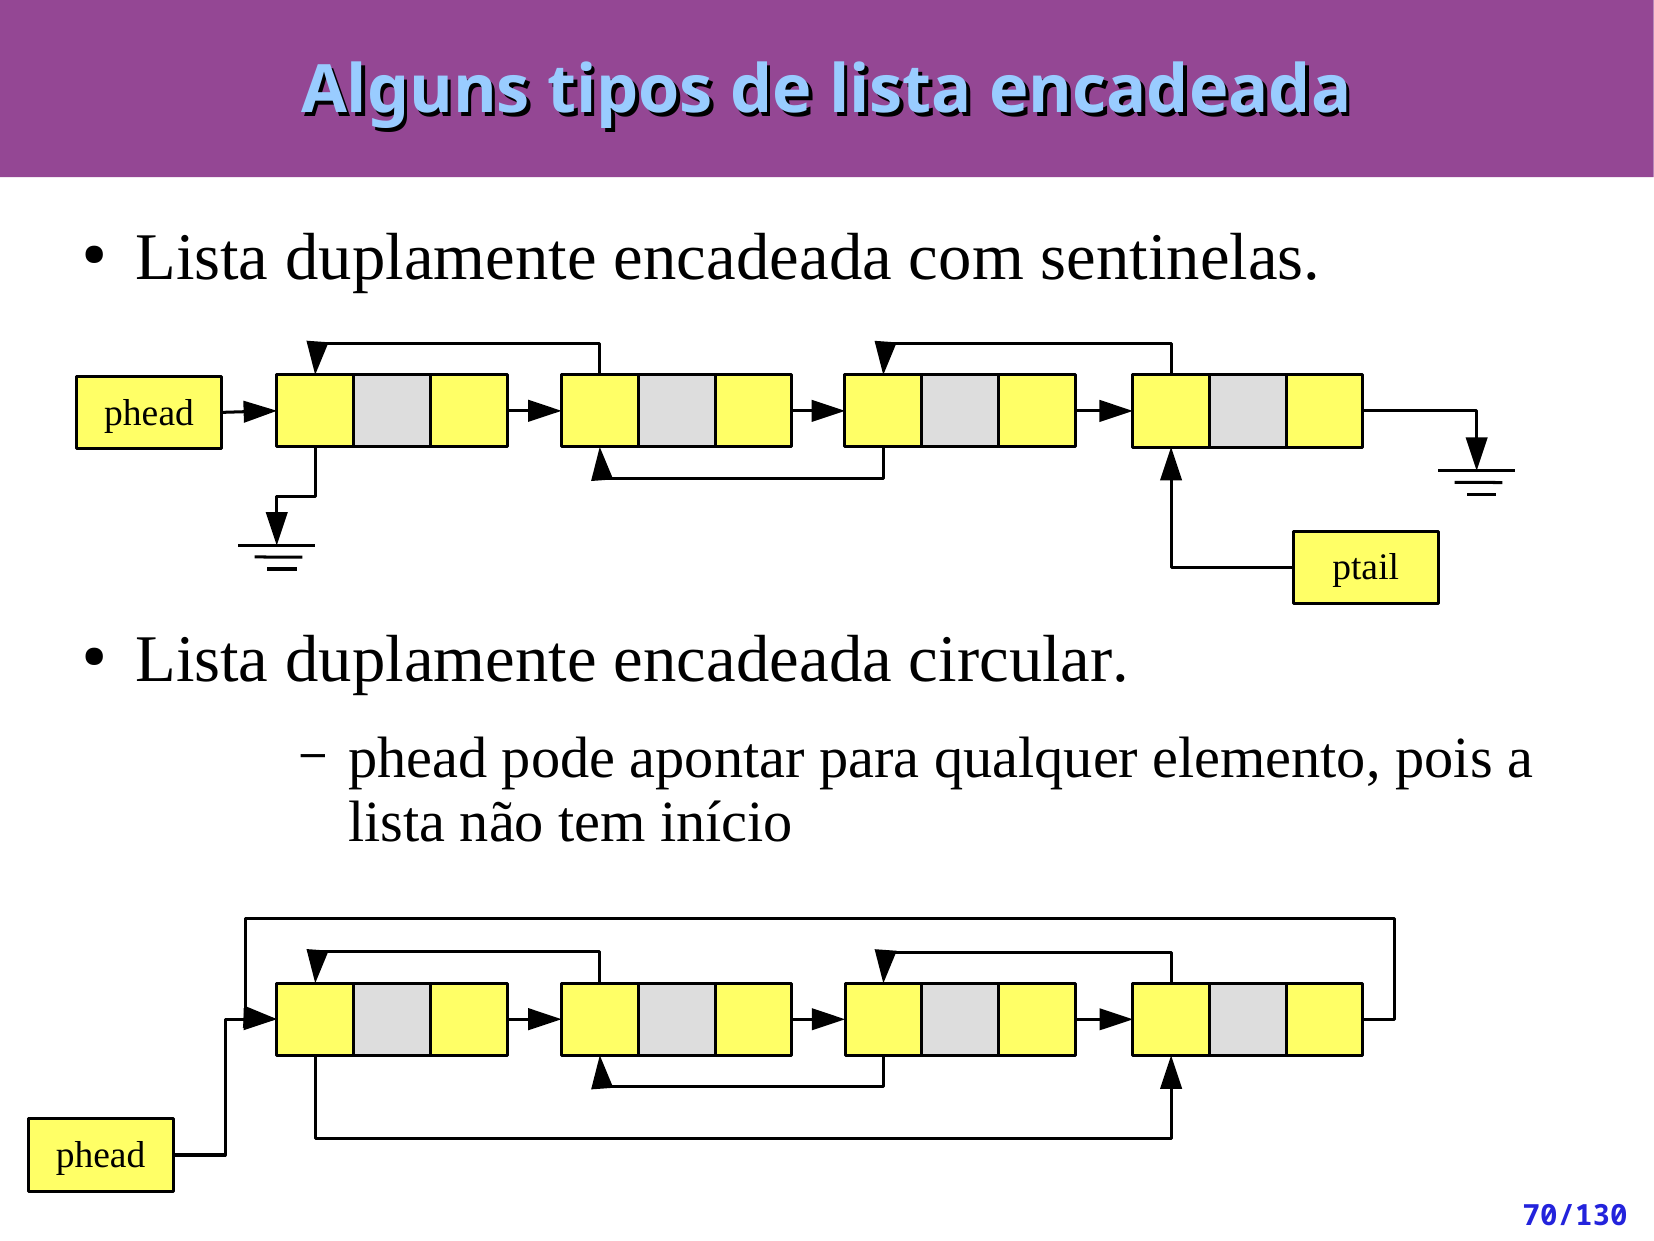

# Alguns tipos de lista encadeada
Lista duplamente encadeada com sentinelas.
phead
ptail
Lista duplamente encadeada circular.
phead pode apontar para qualquer elemento, pois a lista não tem início
phead
70